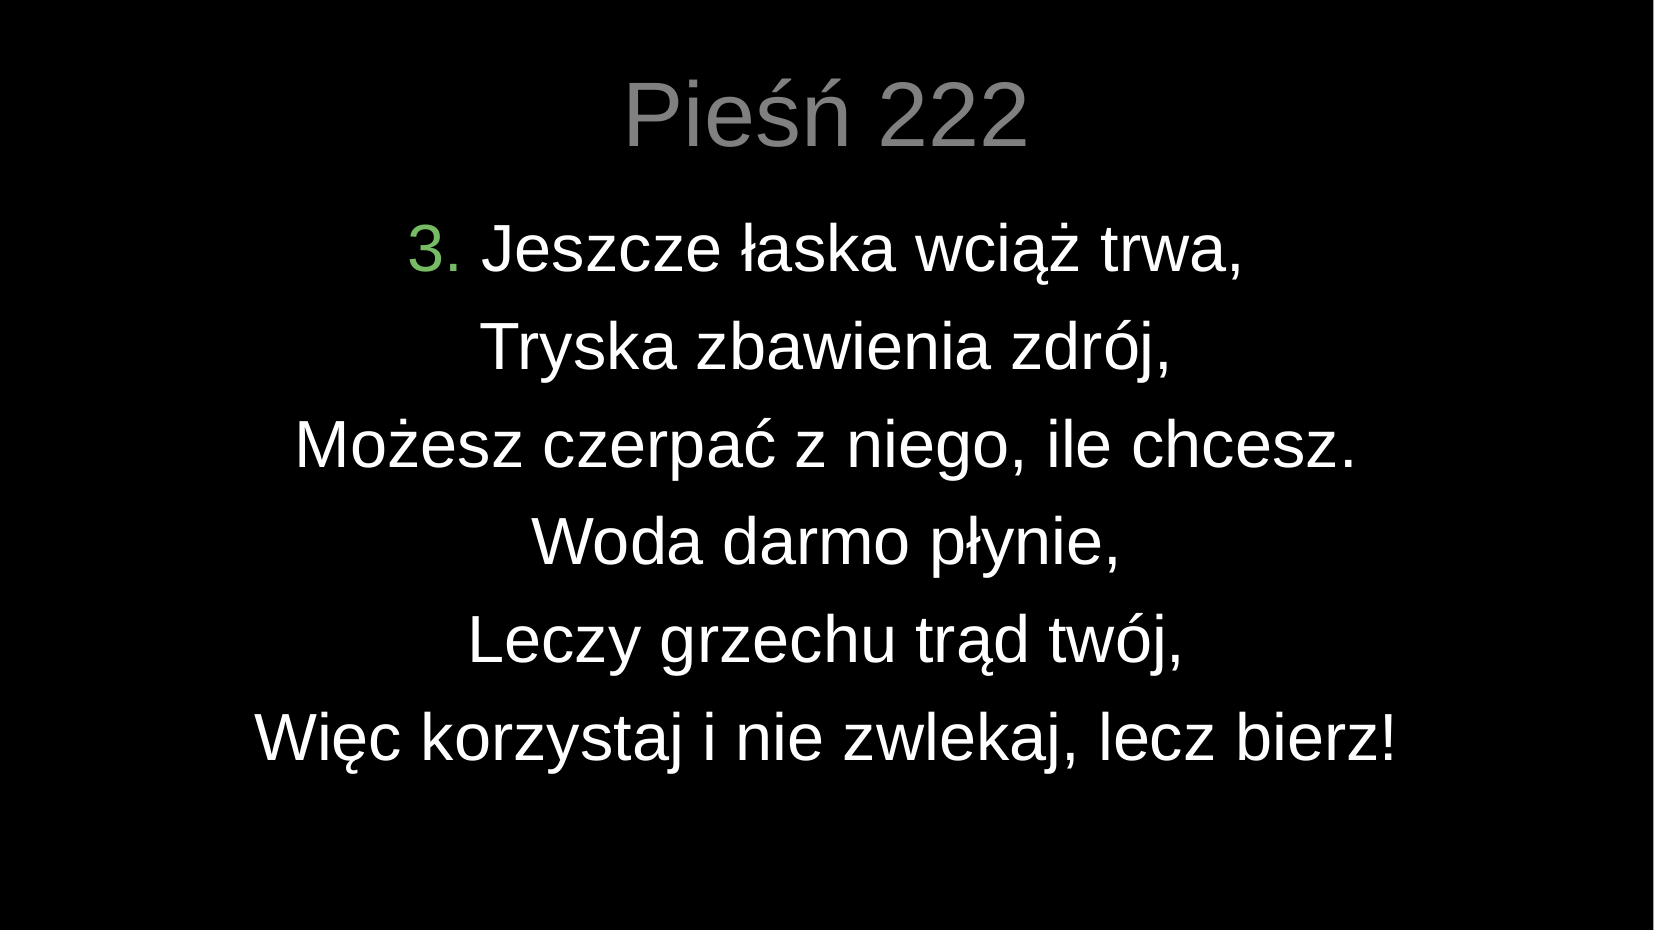

# Pieśń 222
3. Jeszcze łaska wciąż trwa,
Tryska zbawienia zdrój,
Możesz czerpać z niego, ile chcesz.
Woda darmo płynie,
Leczy grzechu trąd twój,
Więc korzystaj i nie zwlekaj, lecz bierz!